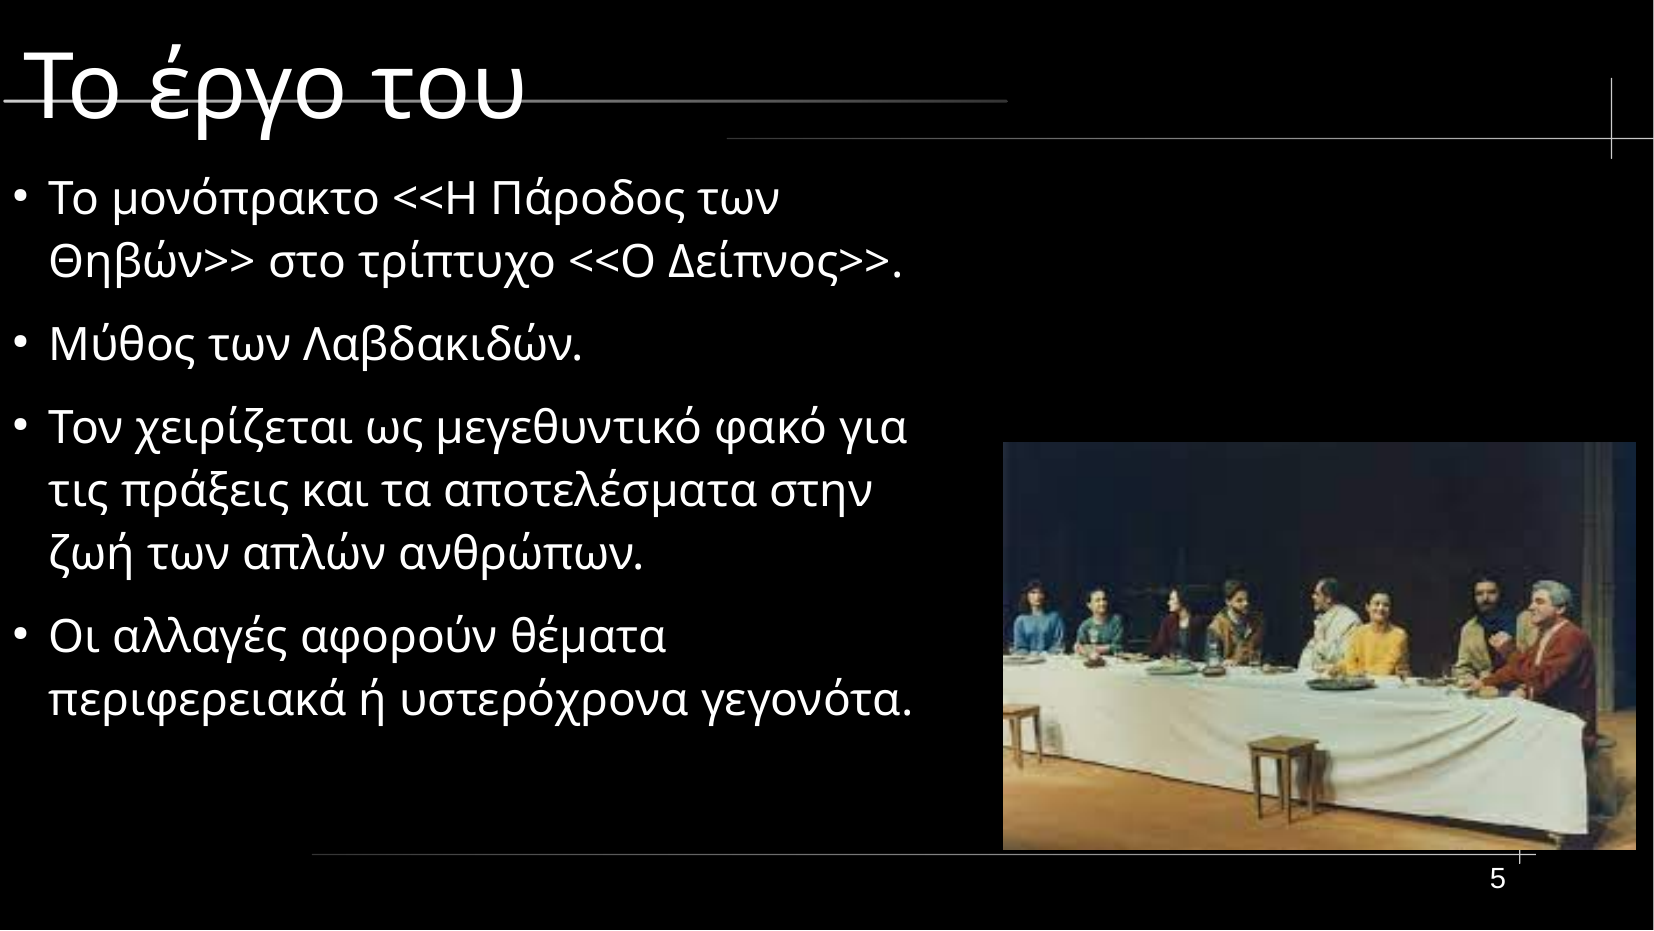

# Το έργο του
Το μονόπρακτο <<Η Πάροδος των Θηβών>> στο τρίπτυχο <<Ο Δείπνος>>.
Μύθος των Λαβδακιδών.
Τον χειρίζεται ως μεγεθυντικό φακό για τις πράξεις και τα αποτελέσματα στην ζωή των απλών ανθρώπων.
Οι αλλαγές αφορούν θέματα περιφερειακά ή υστερόχρονα γεγονότα.
5